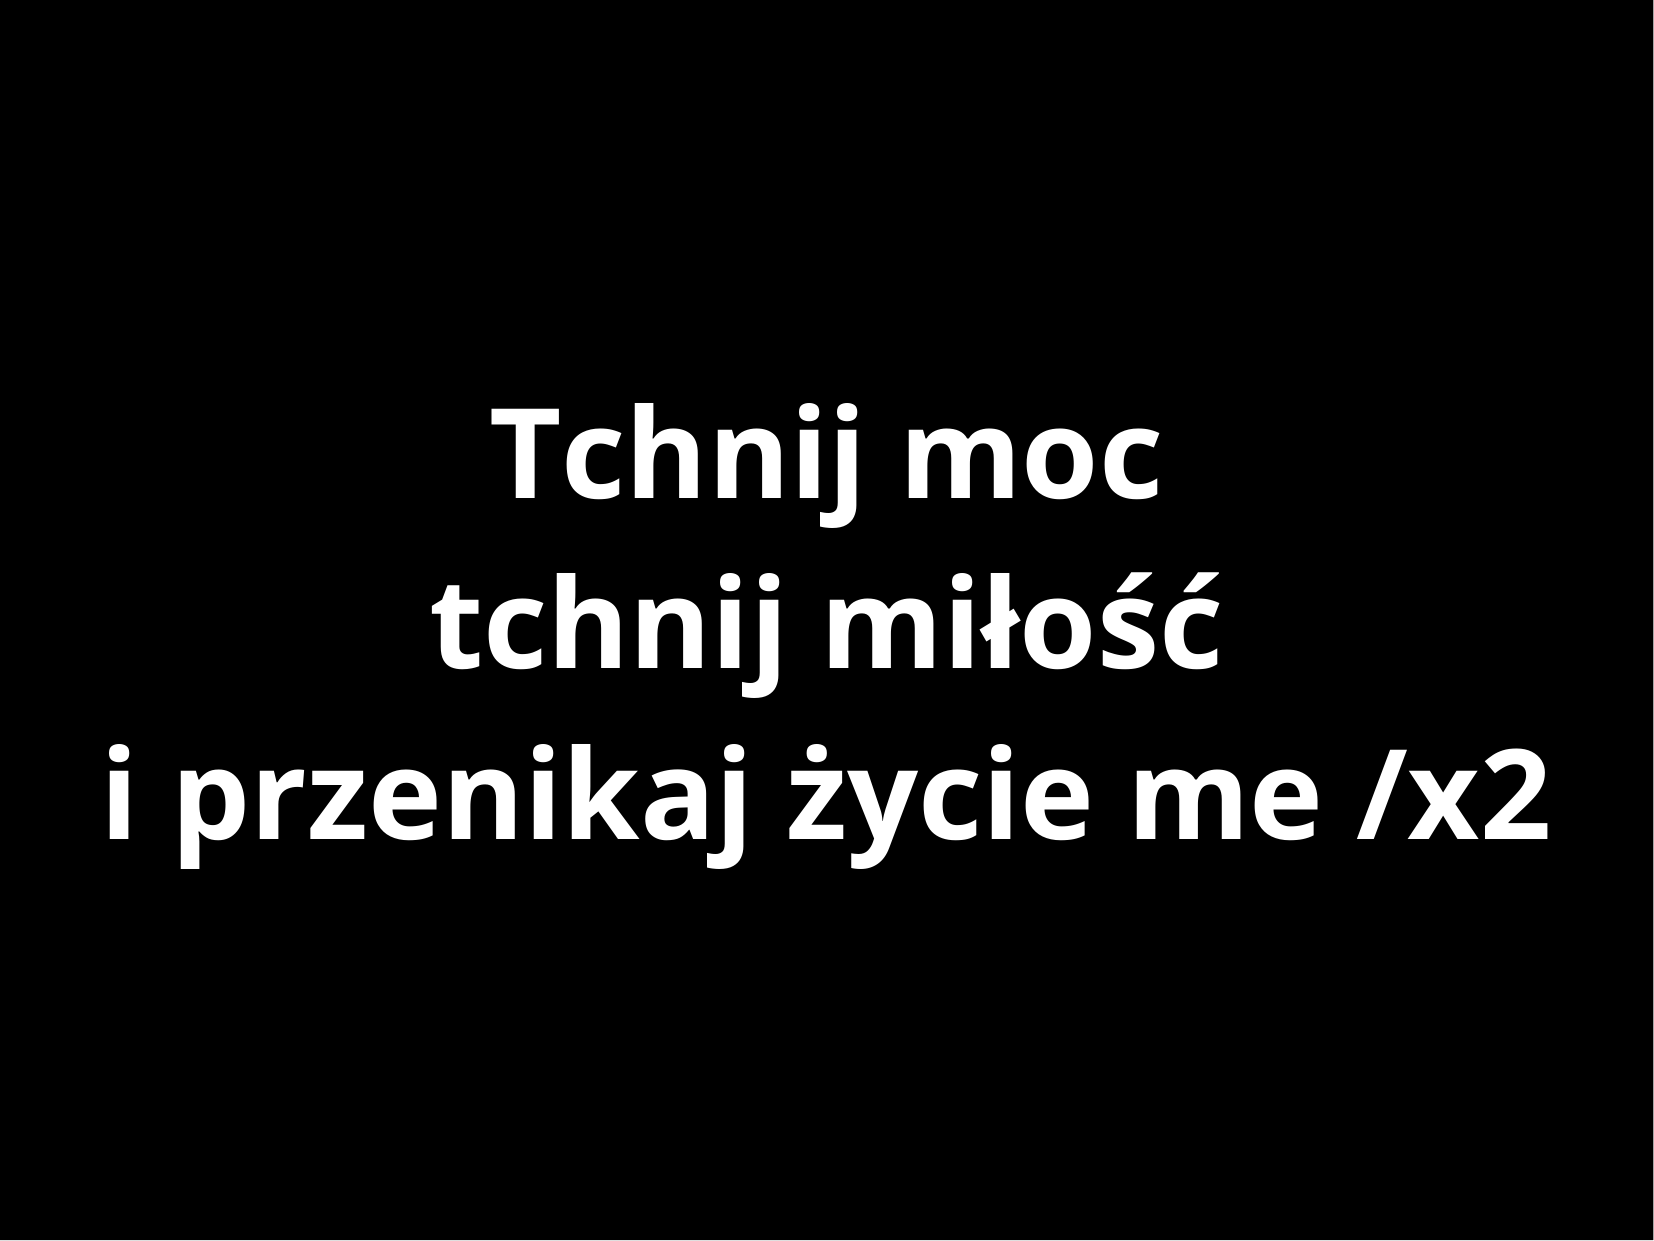

# Tchnij moc tchnij miłość i przenikaj życie me /x2